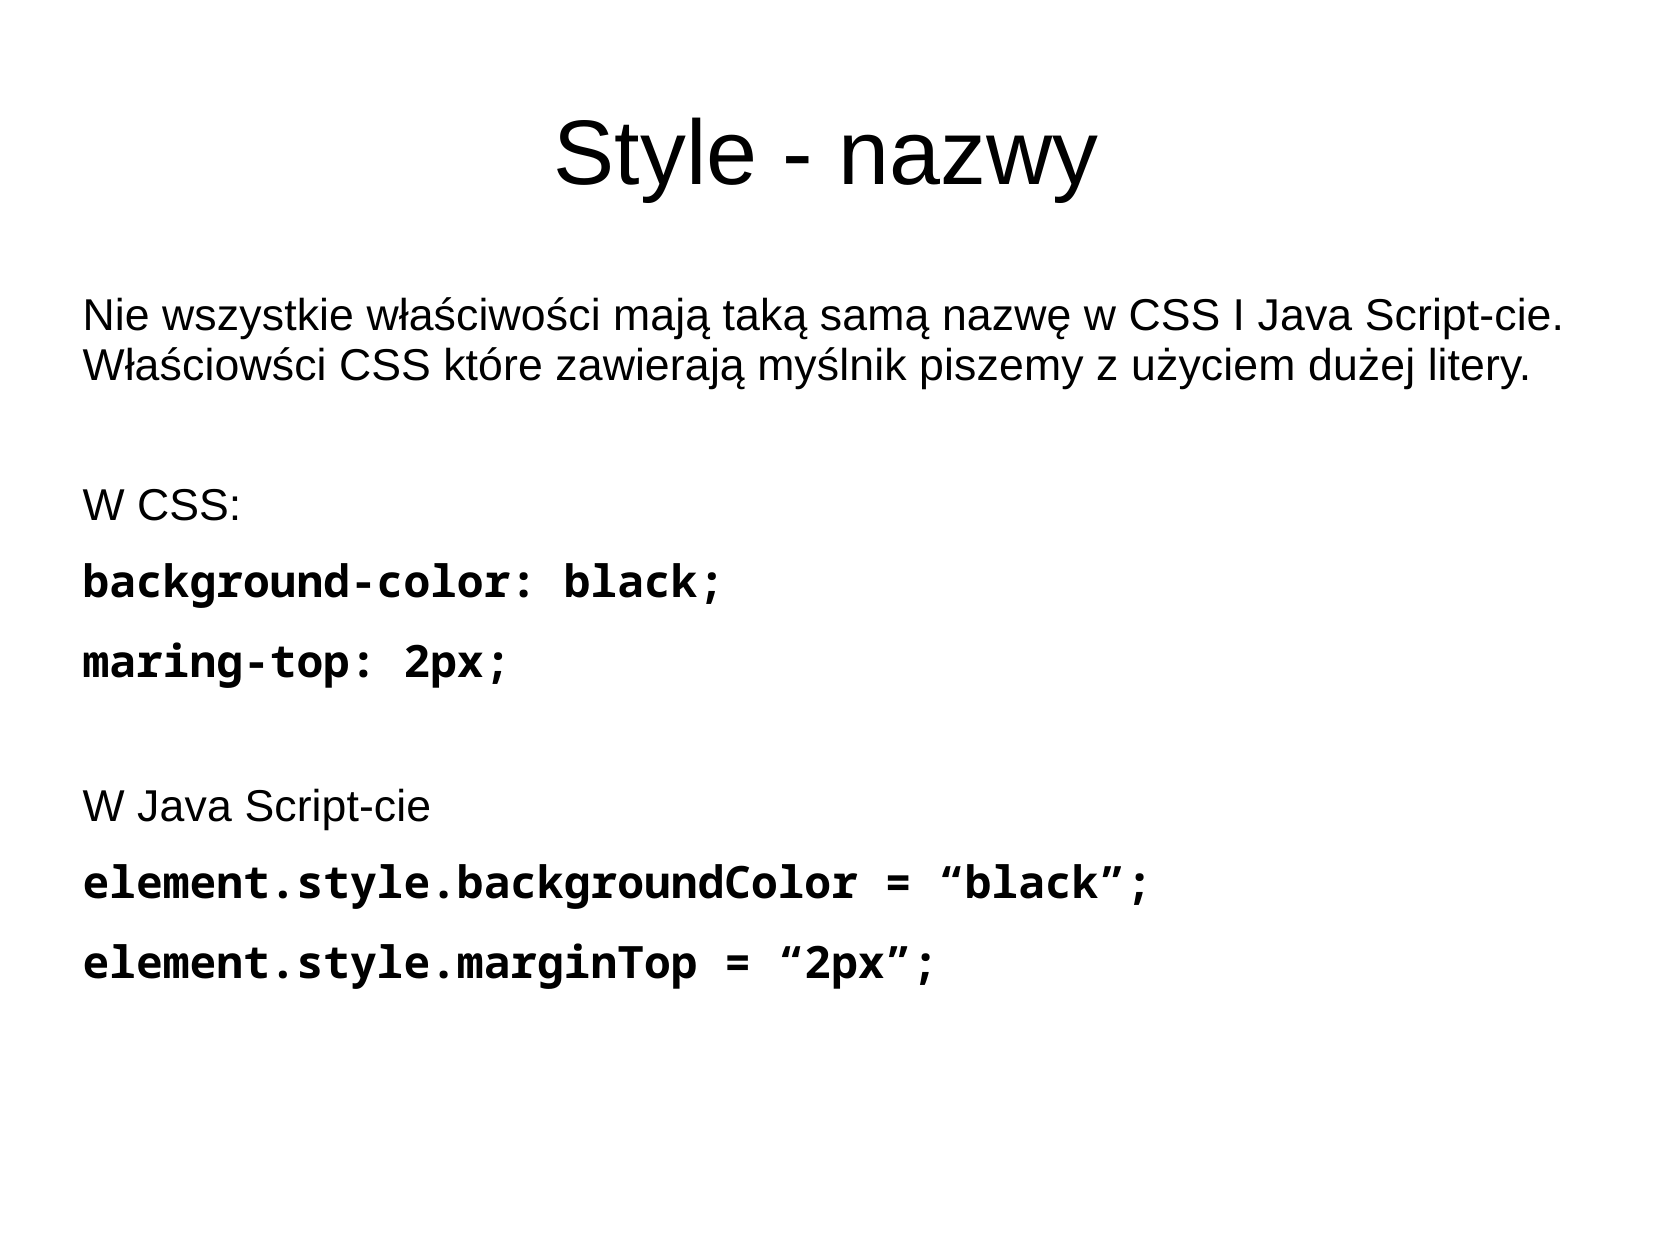

# Style - nazwy
Nie wszystkie właściwości mają taką samą nazwę w CSS I Java Script-cie. Właściowści CSS które zawierają myślnik piszemy z użyciem dużej litery.
W CSS:
background-color: black;
maring-top: 2px;
W Java Script-cie
element.style.backgroundColor = “black”;
element.style.marginTop = “2px”;